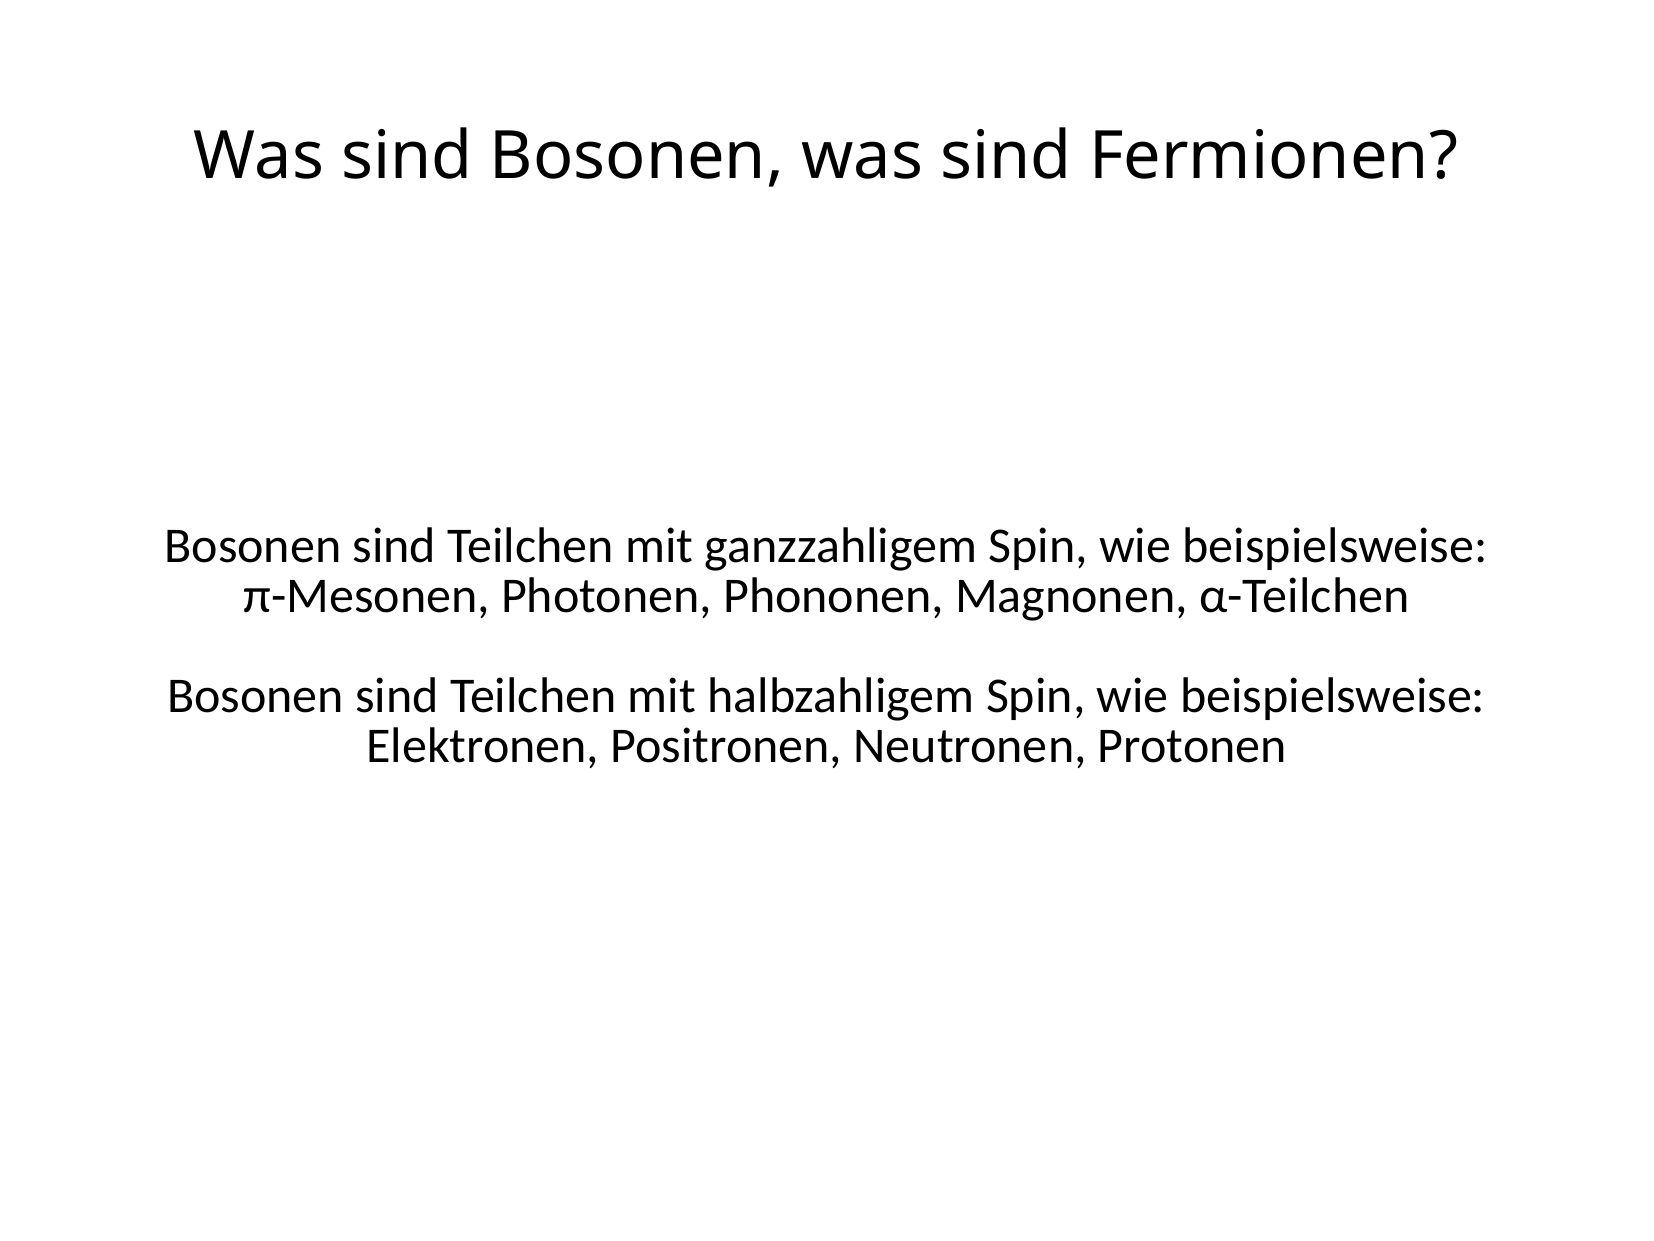

# Was sind Bosonen, was sind Fermionen?
Bosonen sind Teilchen mit ganzzahligem Spin, wie beispielsweise:
π-Mesonen, Photonen, Phononen, Magnonen, α-Teilchen
Bosonen sind Teilchen mit halbzahligem Spin, wie beispielsweise:
Elektronen, Positronen, Neutronen, Protonen